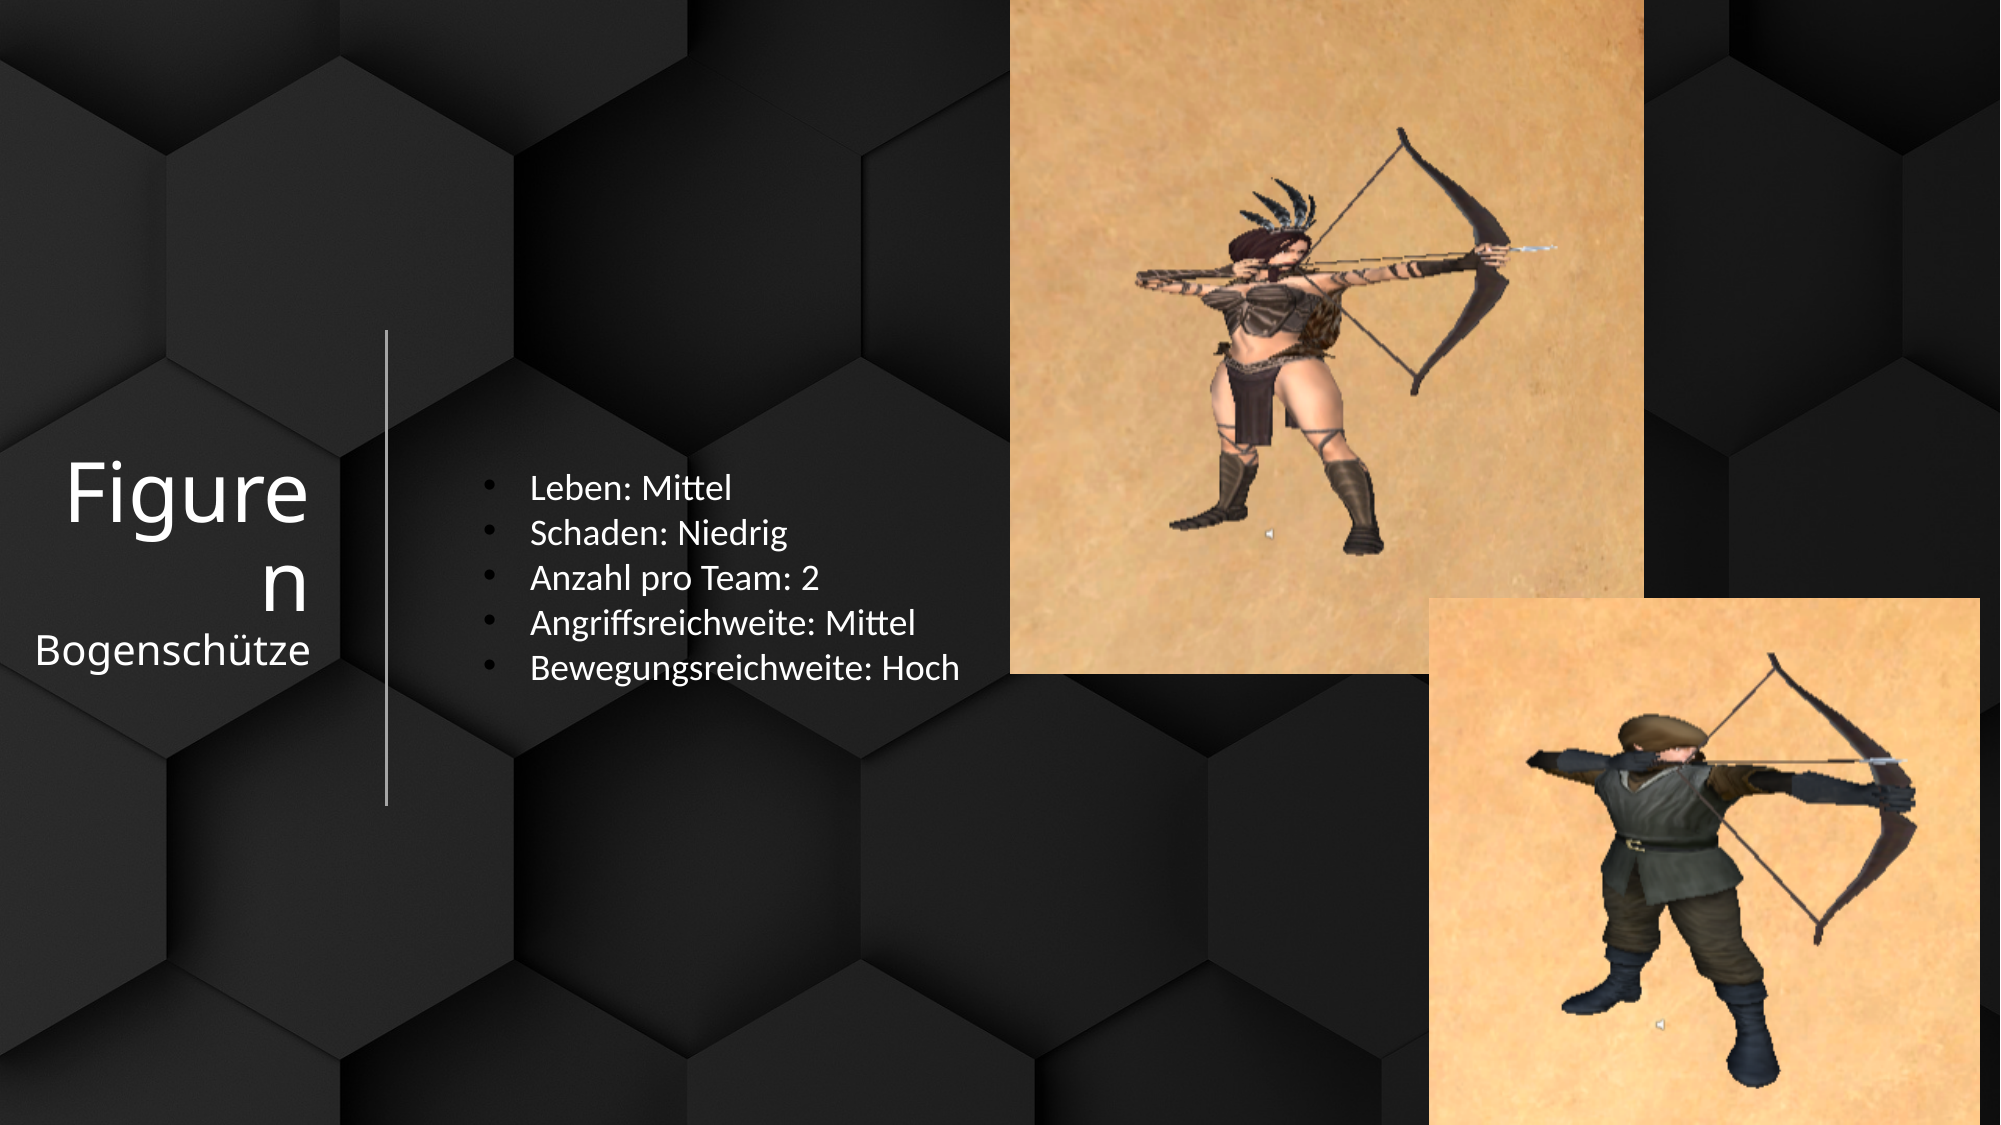

# Figuren Bogenschütze
Leben: Mittel
Schaden: Niedrig
Anzahl pro Team: 2
Angriffsreichweite: Mittel
Bewegungsreichweite: Hoch